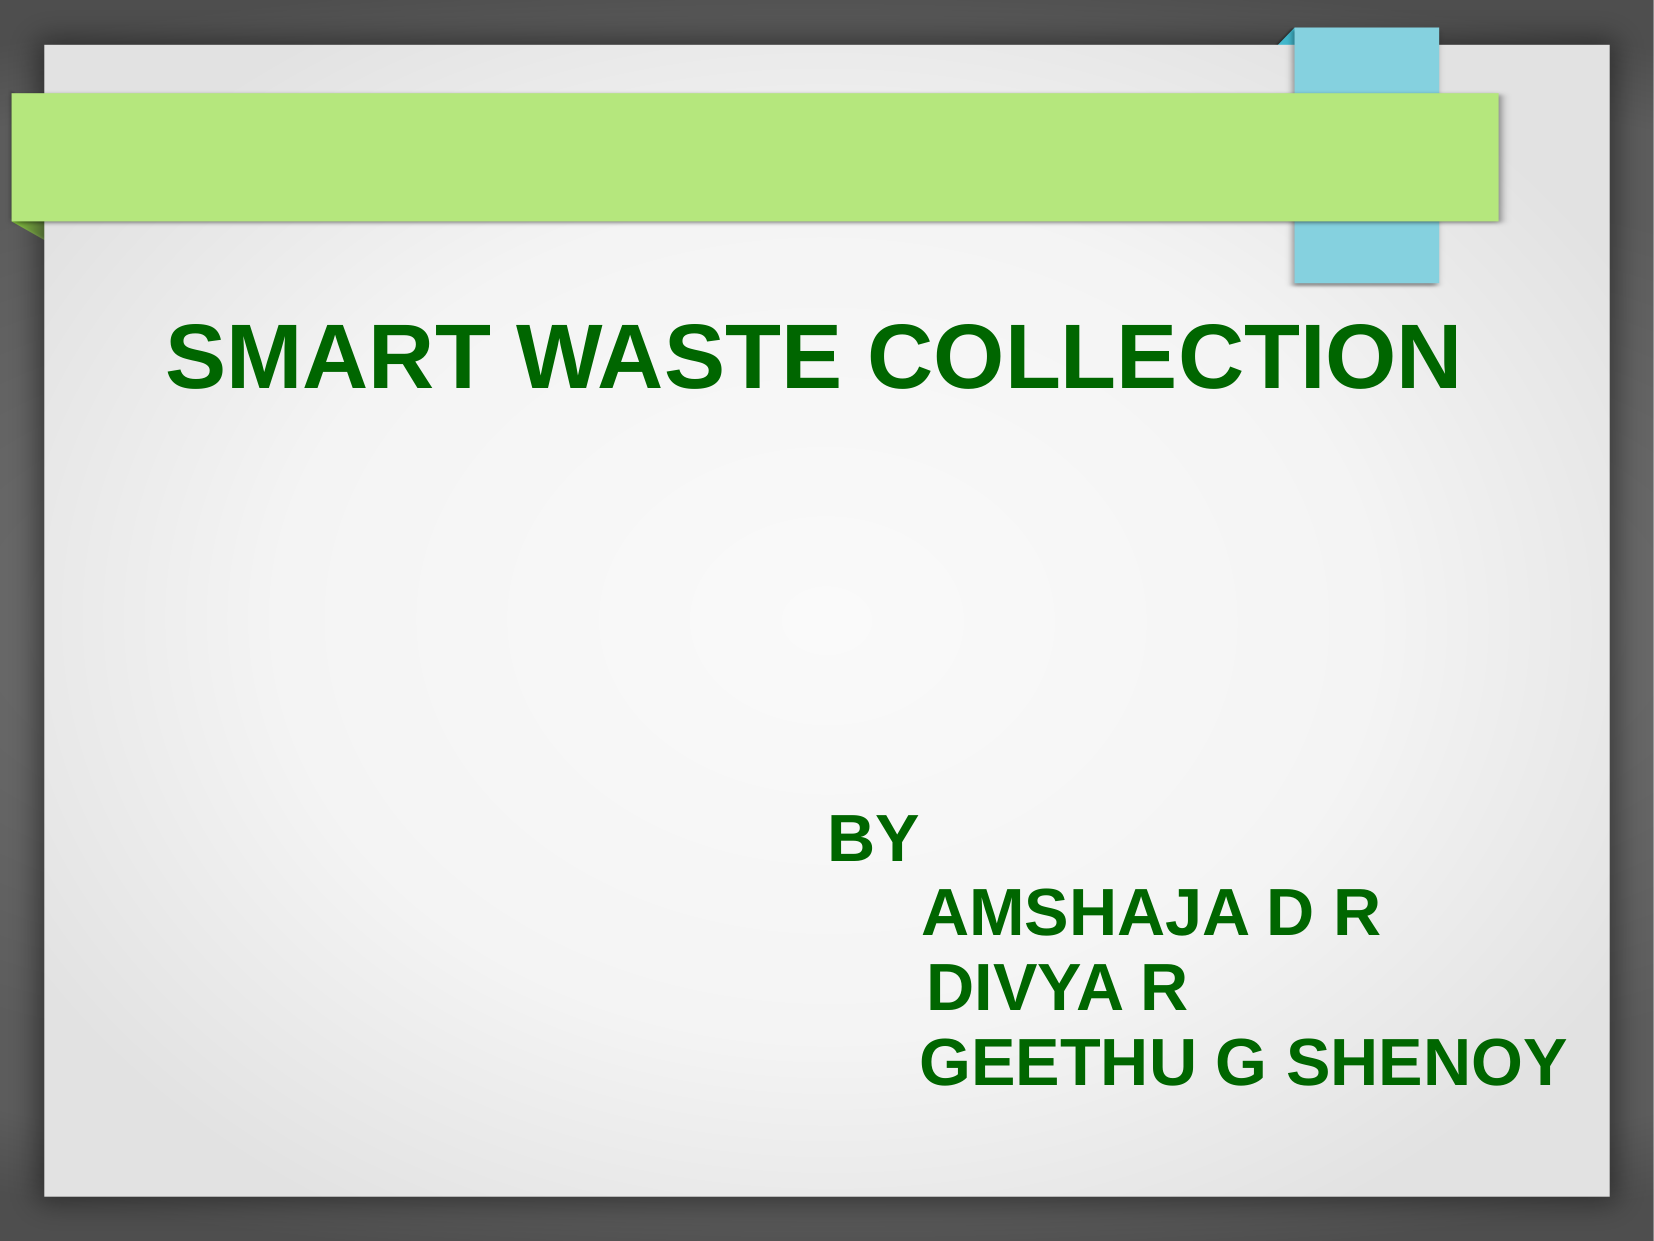

# SMART WASTE COLLECTION
BY
 AMSHAJA D R
 DIVYA R
 GEETHU G SHENOY